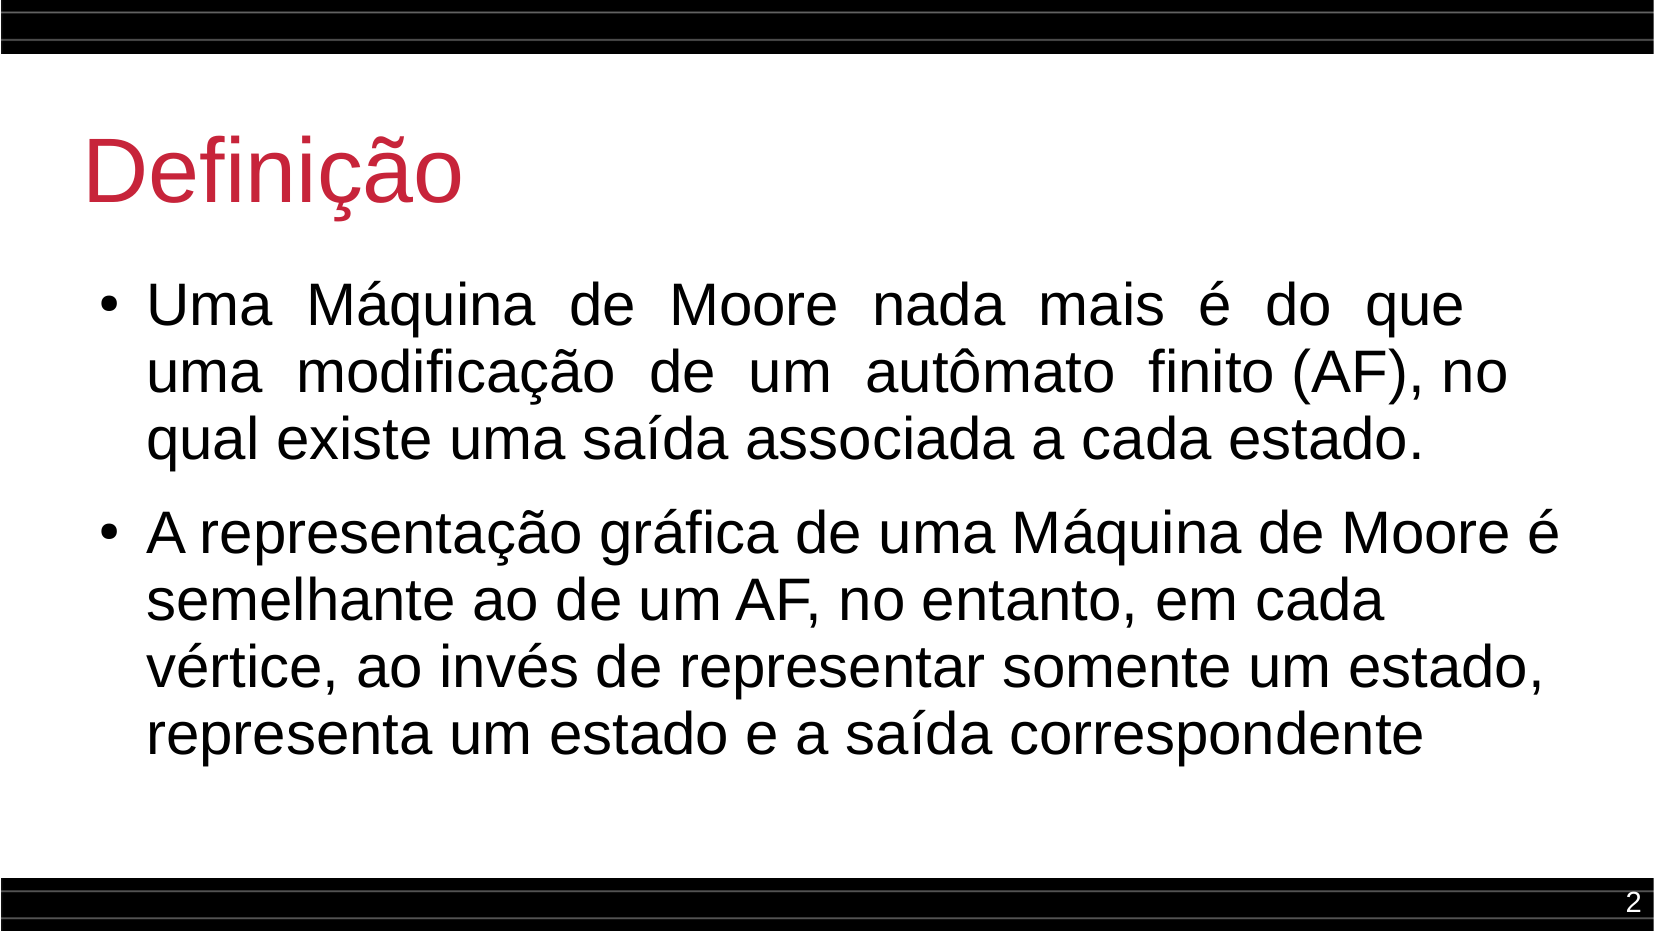

# Definição
Uma Máquina de Moore nada mais é do que uma modificação de um autômato finito (AF), no qual existe uma saída associada a cada estado.
A representação gráfica de uma Máquina de Moore é semelhante ao de um AF, no entanto, em cada vértice, ao invés de representar somente um estado, representa um estado e a saída correspondente